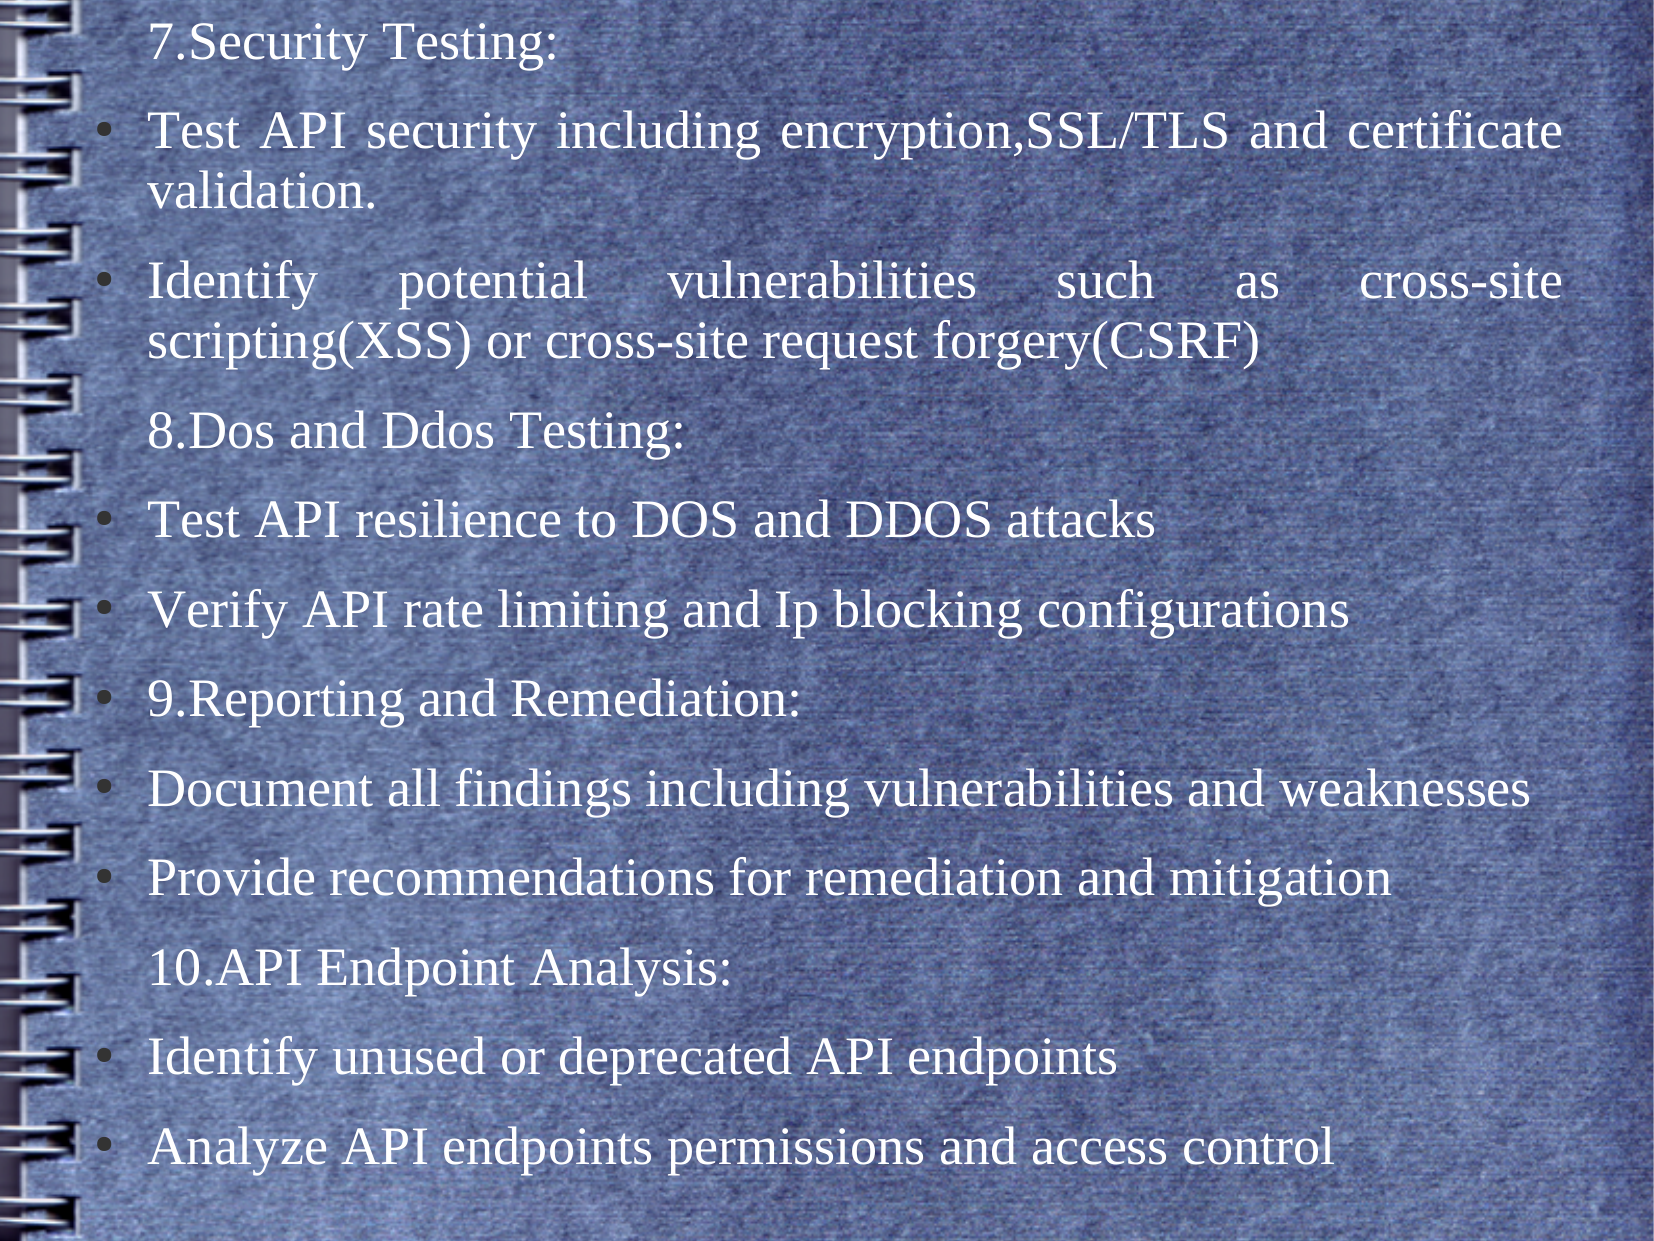

# 7.Security Testing:
Test API security including encryption,SSL/TLS and certificate validation.
Identify potential vulnerabilities such as cross-site scripting(XSS) or cross-site request forgery(CSRF)
8.Dos and Ddos Testing:
Test API resilience to DOS and DDOS attacks
Verify API rate limiting and Ip blocking configurations
9.Reporting and Remediation:
Document all findings including vulnerabilities and weaknesses
Provide recommendations for remediation and mitigation
10.API Endpoint Analysis:
Identify unused or deprecated API endpoints
Analyze API endpoints permissions and access control